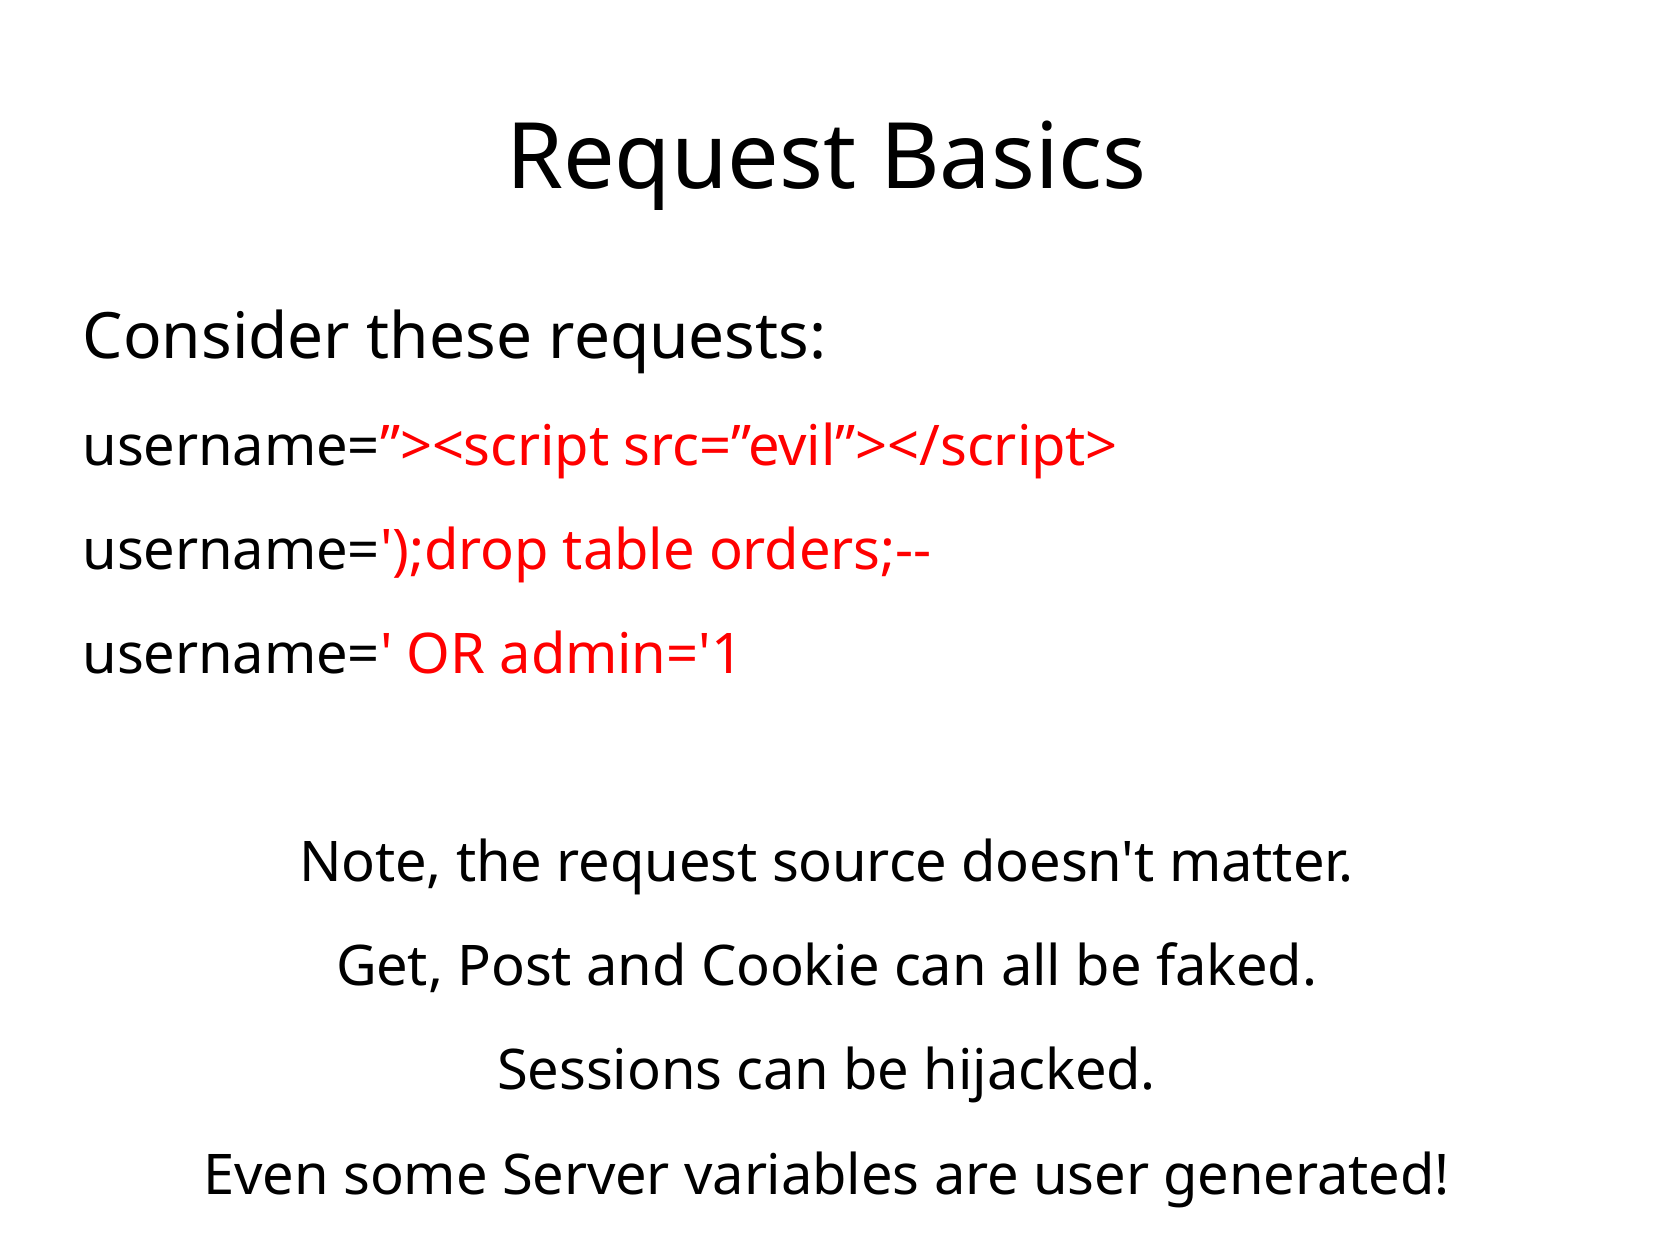

# Request Basics
Consider these requests:
username=”><script src=”evil”></script>
username=');drop table orders;--
username=' OR admin='1
Note, the request source doesn't matter.
Get, Post and Cookie can all be faked.
Sessions can be hijacked.
Even some Server variables are user generated!